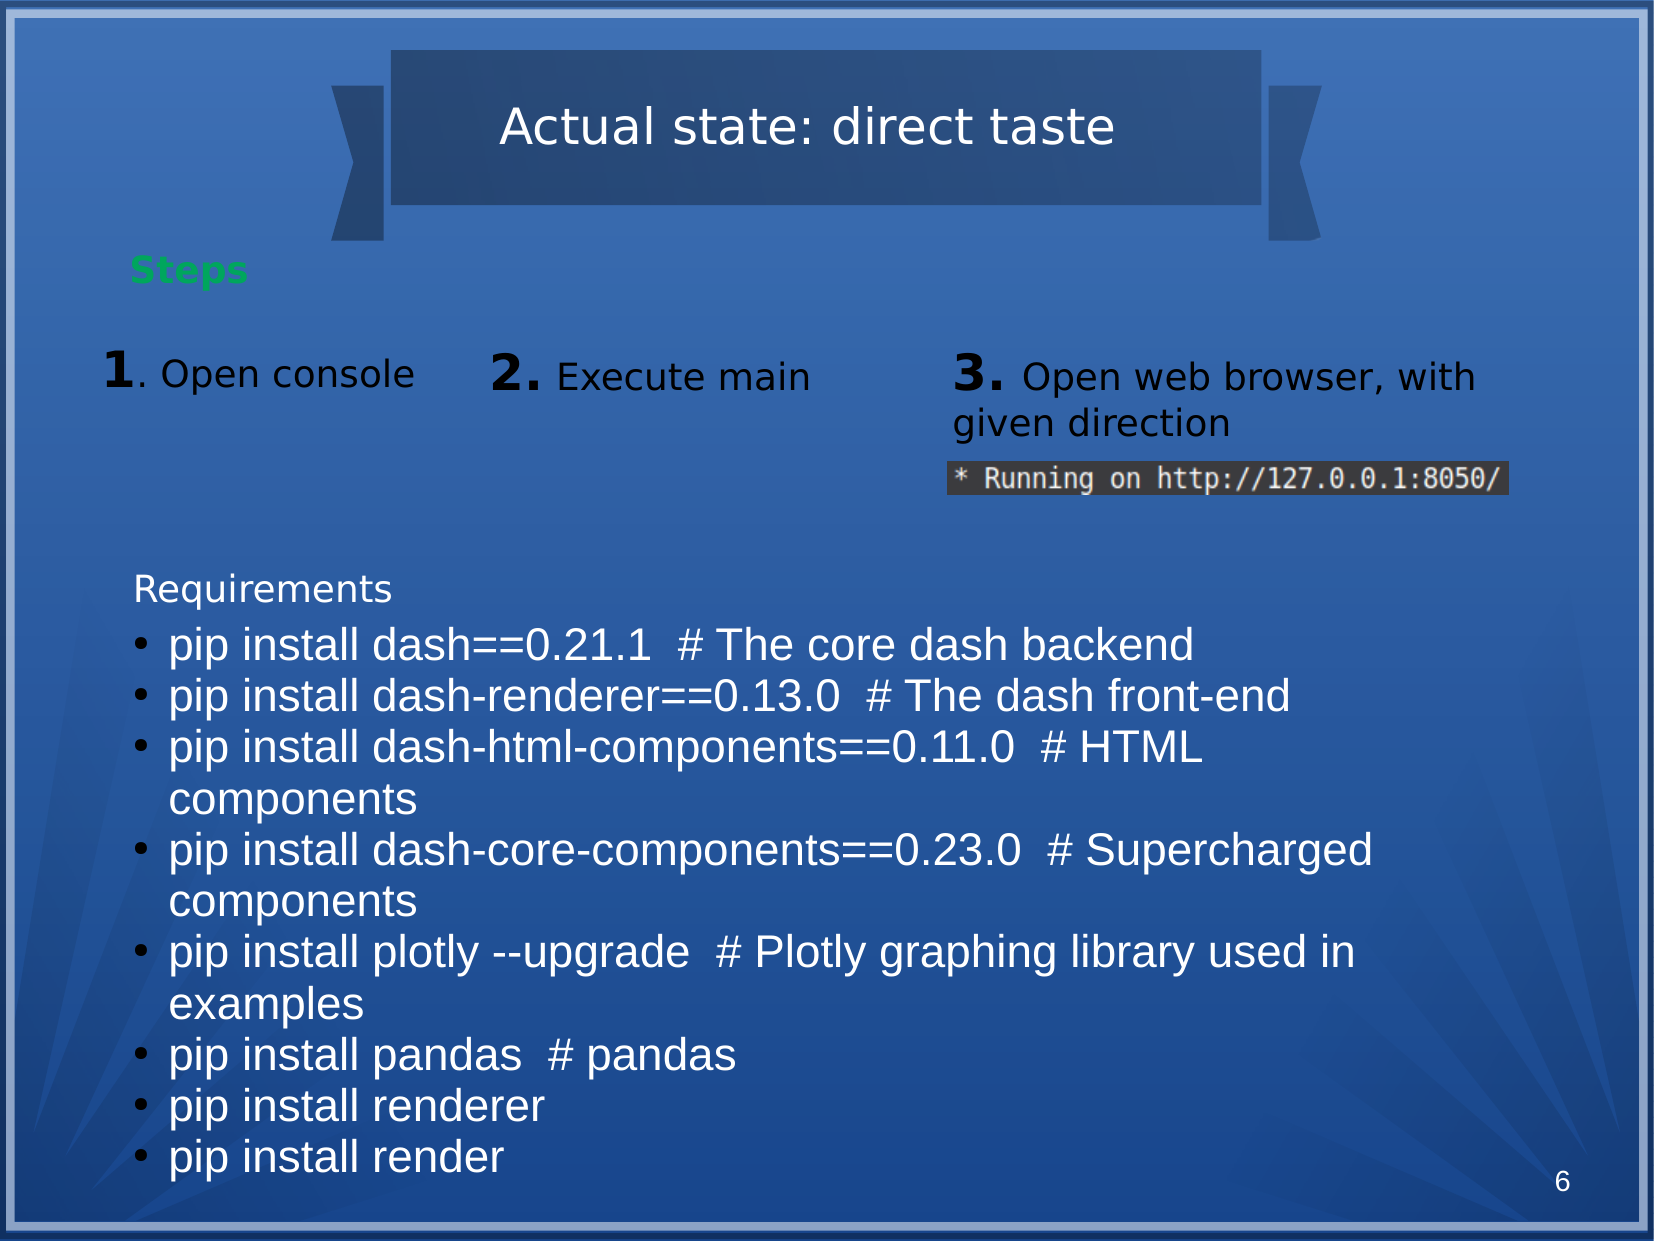

Actual state: direct taste
Steps
1. Open console
2. Execute main
3. Open web browser, with given direction
Requirements
pip install dash==0.21.1 # The core dash backend
pip install dash-renderer==0.13.0 # The dash front-end
pip install dash-html-components==0.11.0 # HTML components
pip install dash-core-components==0.23.0 # Supercharged components
pip install plotly --upgrade # Plotly graphing library used in examples
pip install pandas # pandas
pip install renderer
pip install render
6